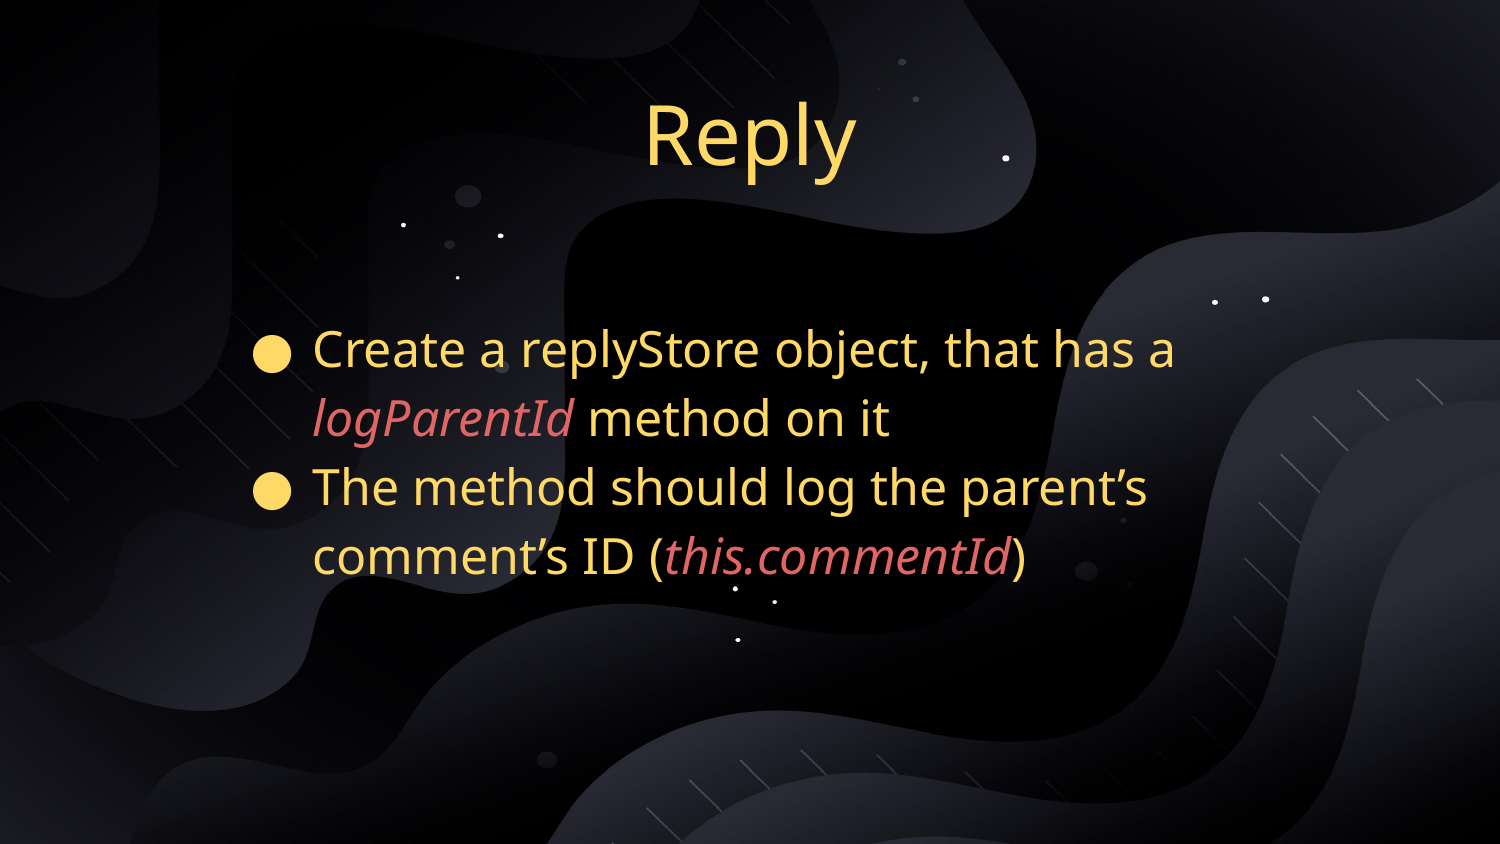

# Reply
Create a replyStore object, that has a logParentId method on it
The method should log the parent’s comment’s ID (this.commentId)